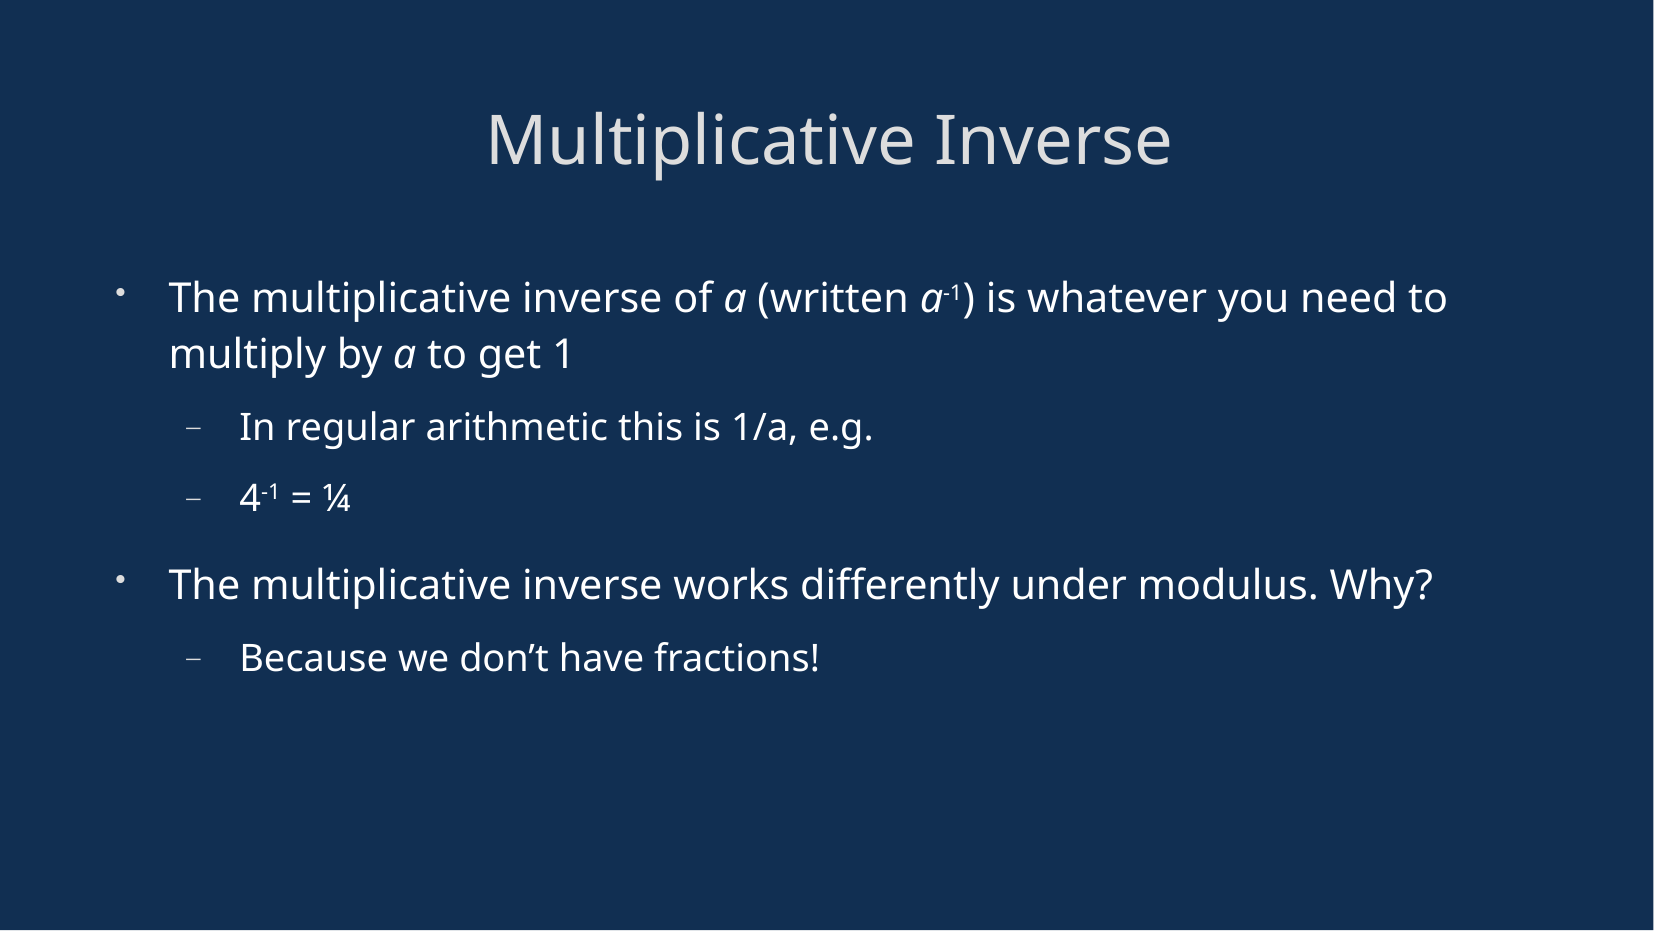

# Multiplicative Inverse
The multiplicative inverse of a (written a-1) is whatever you need to multiply by a to get 1
In regular arithmetic this is 1/a, e.g.
4-1 = ¼
The multiplicative inverse works differently under modulus. Why?
Because we don’t have fractions!